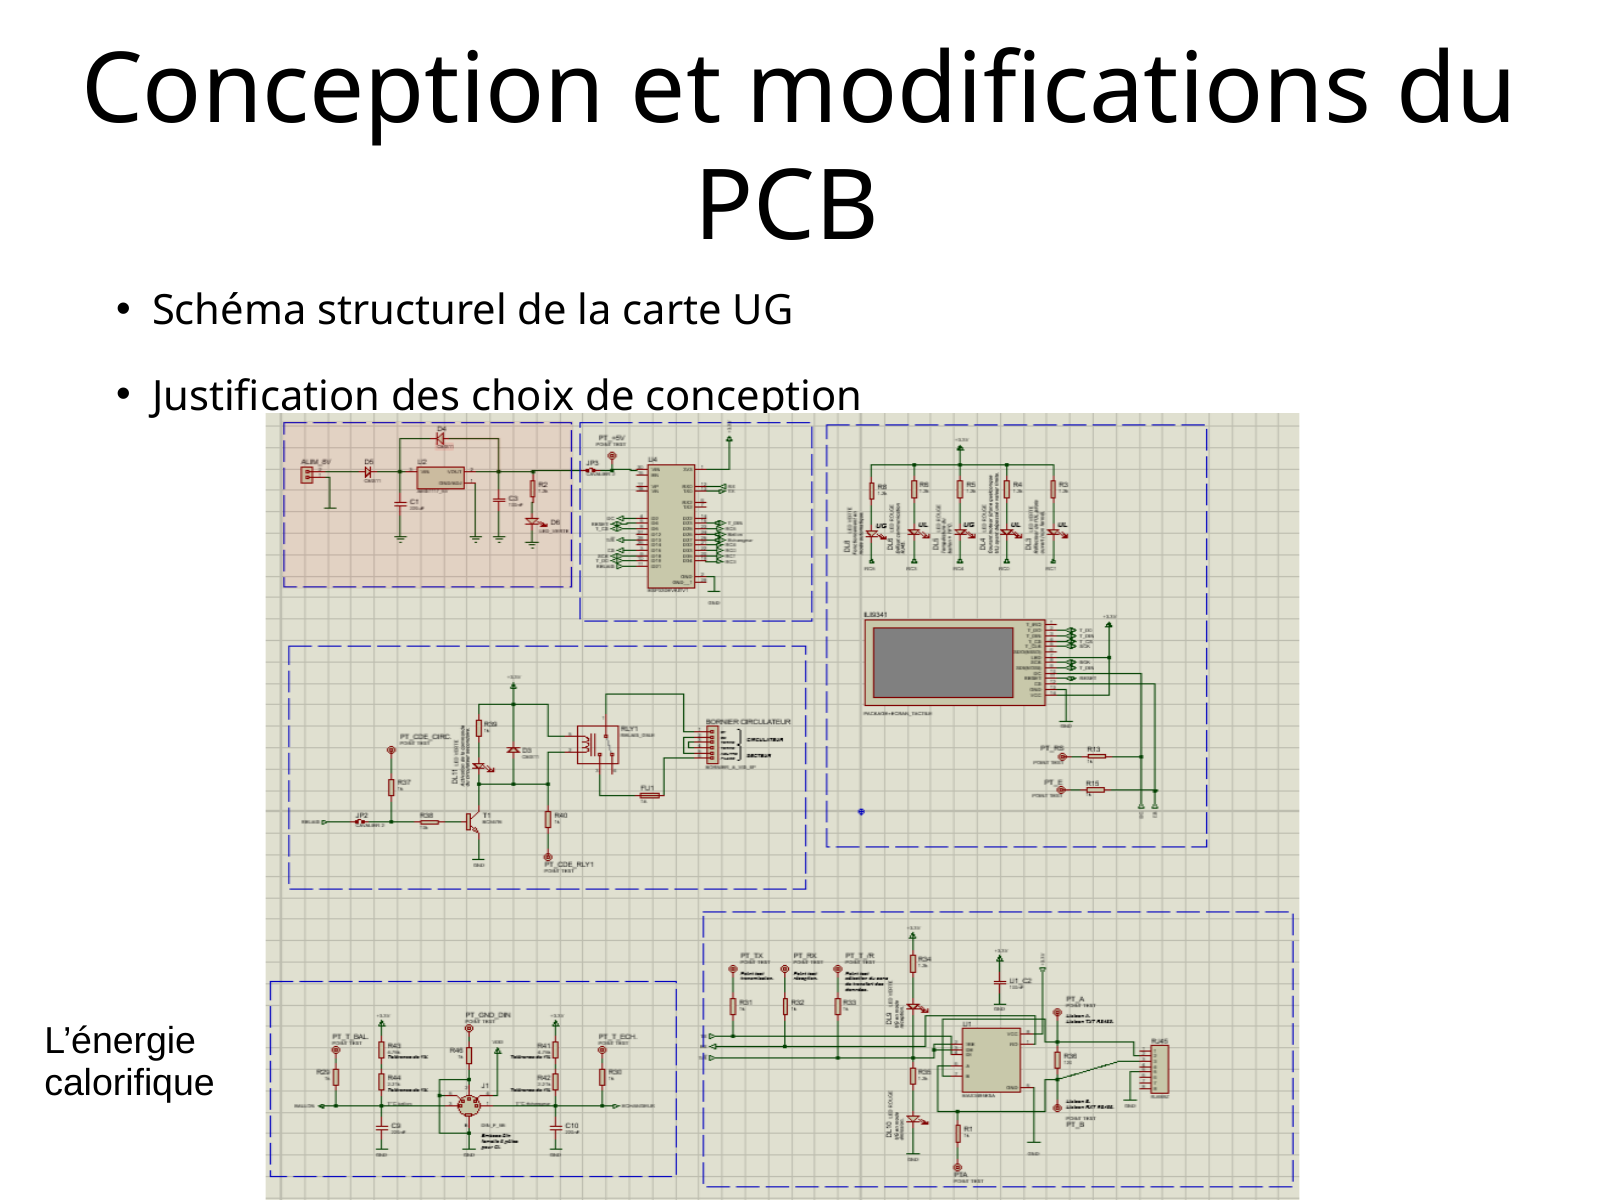

Conception et modifications du PCB
Schéma structurel de la carte UG
Justification des choix de conception
L’énergie calorifique